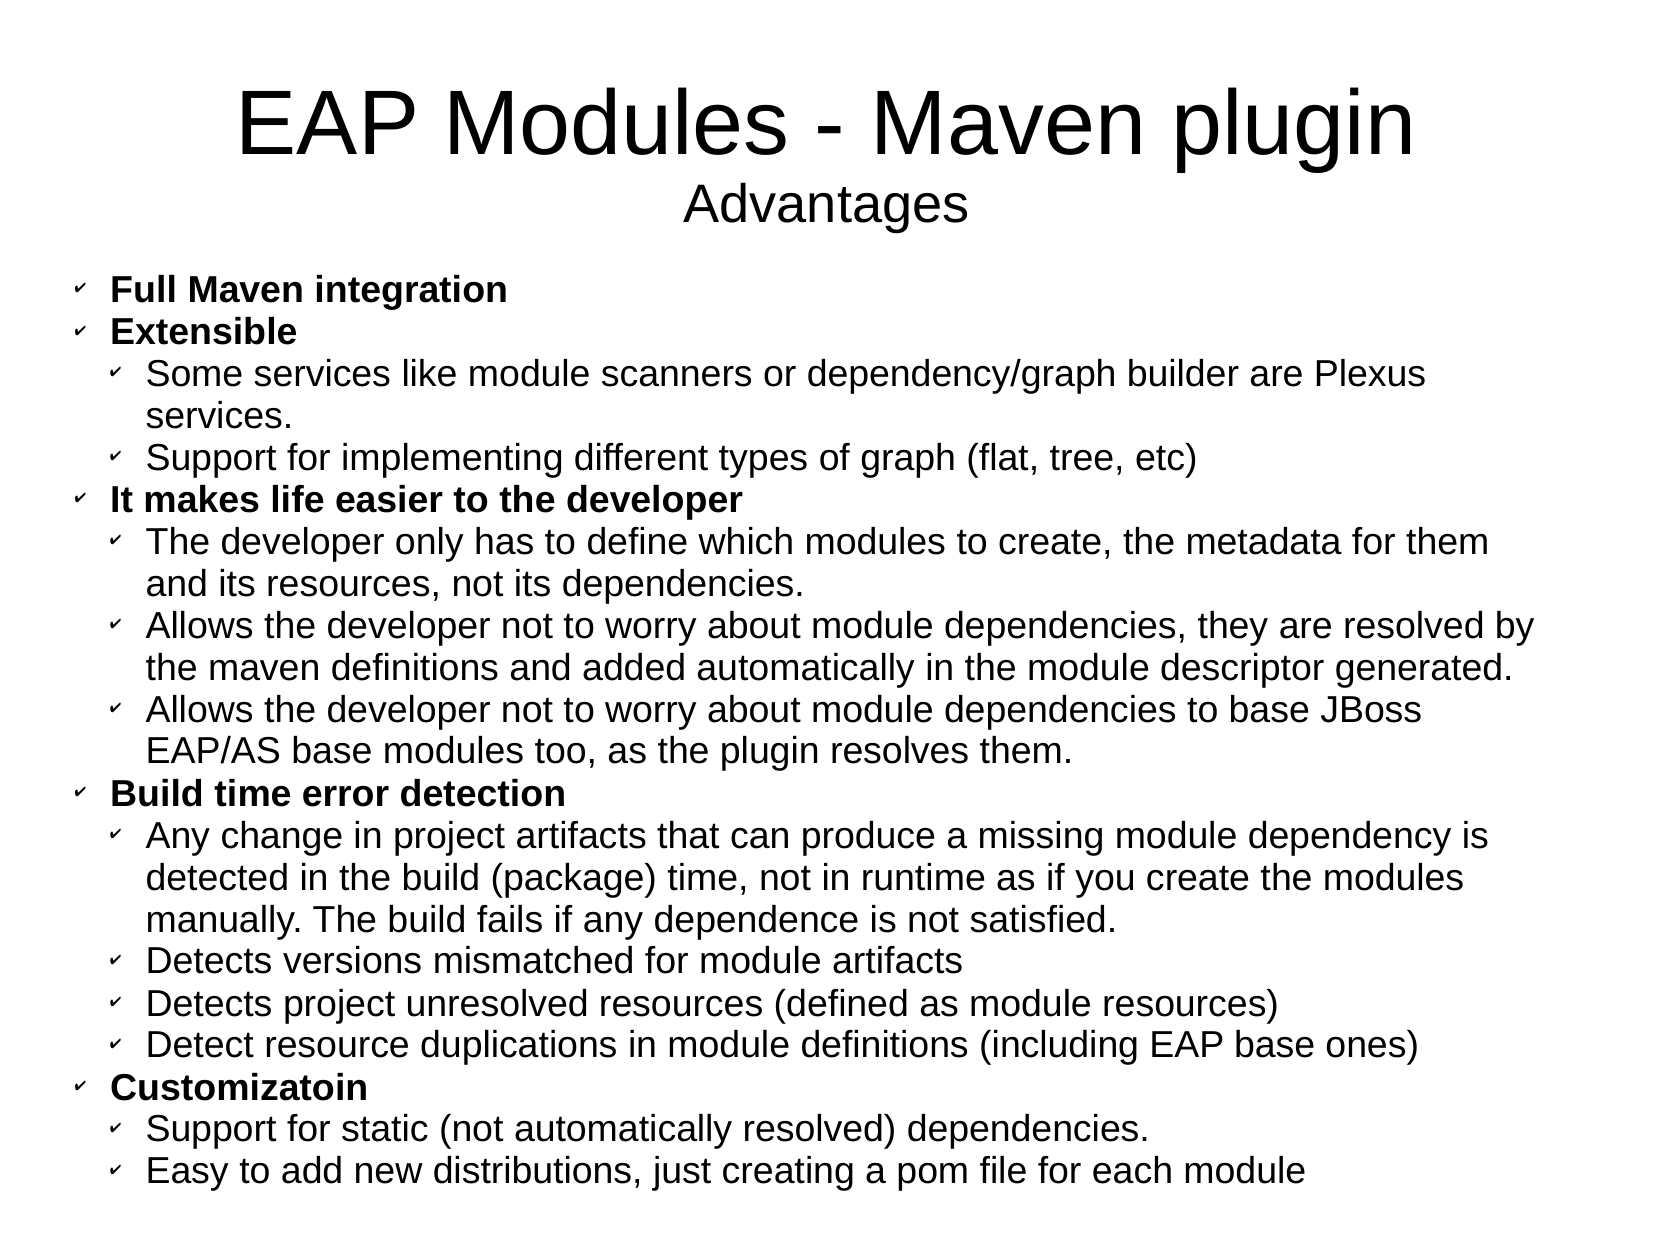

# EAP Modules - Maven plugin Advantages
Full Maven integration
Extensible
Some services like module scanners or dependency/graph builder are Plexus services.
Support for implementing different types of graph (flat, tree, etc)
It makes life easier to the developer
The developer only has to define which modules to create, the metadata for them and its resources, not its dependencies.
Allows the developer not to worry about module dependencies, they are resolved by the maven definitions and added automatically in the module descriptor generated.
Allows the developer not to worry about module dependencies to base JBoss EAP/AS base modules too, as the plugin resolves them.
Build time error detection
Any change in project artifacts that can produce a missing module dependency is detected in the build (package) time, not in runtime as if you create the modules manually. The build fails if any dependence is not satisfied.
Detects versions mismatched for module artifacts
Detects project unresolved resources (defined as module resources)
Detect resource duplications in module definitions (including EAP base ones)
Customizatoin
Support for static (not automatically resolved) dependencies.
Easy to add new distributions, just creating a pom file for each module